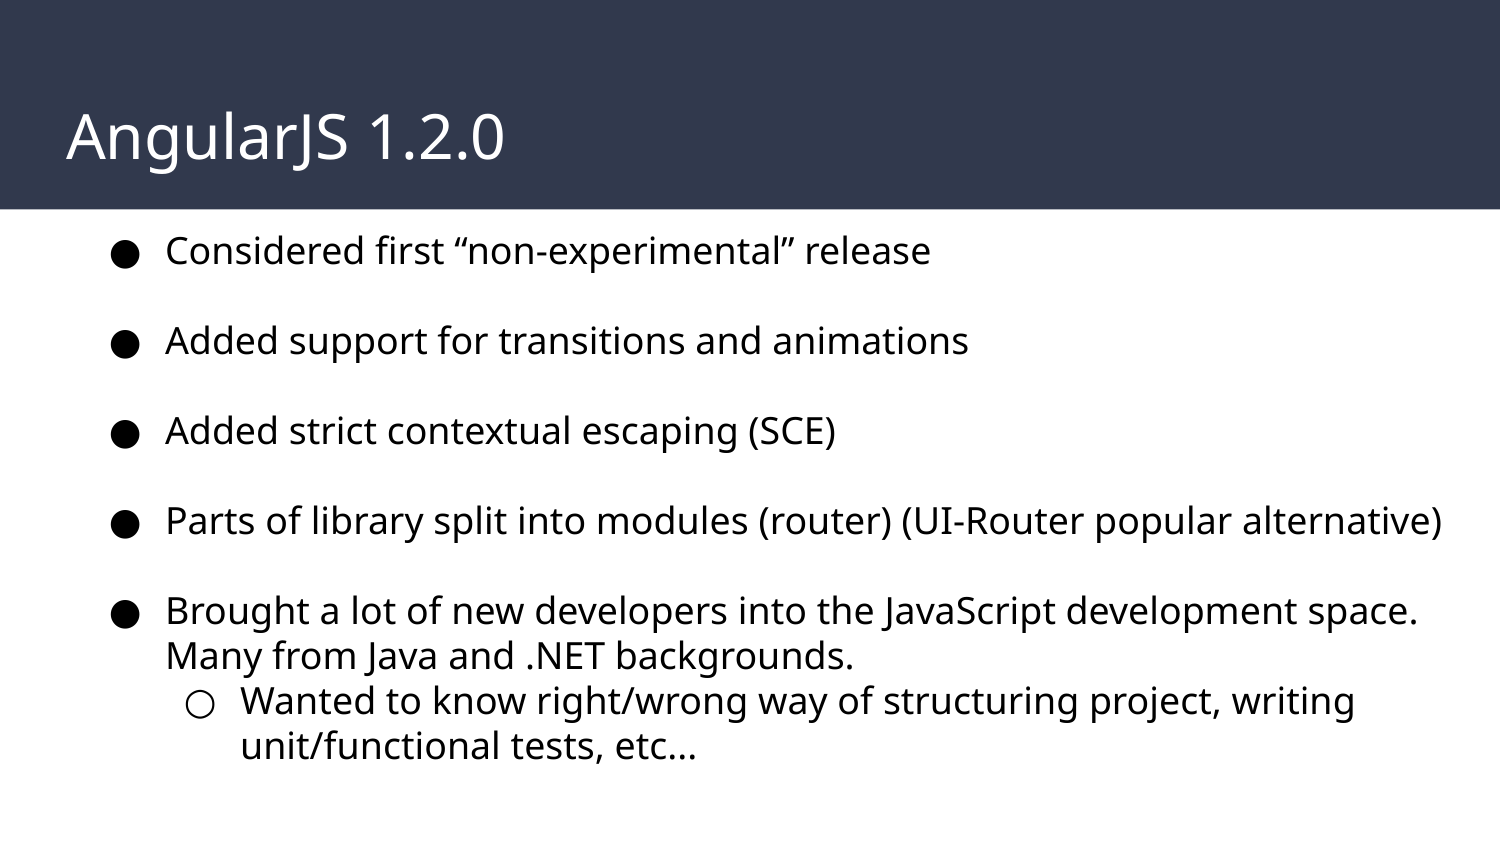

# AngularJS 1.2.0
Considered first “non-experimental” release
Added support for transitions and animations
Added strict contextual escaping (SCE)
Parts of library split into modules (router) (UI-Router popular alternative)
Brought a lot of new developers into the JavaScript development space. Many from Java and .NET backgrounds.
Wanted to know right/wrong way of structuring project, writing unit/functional tests, etc...